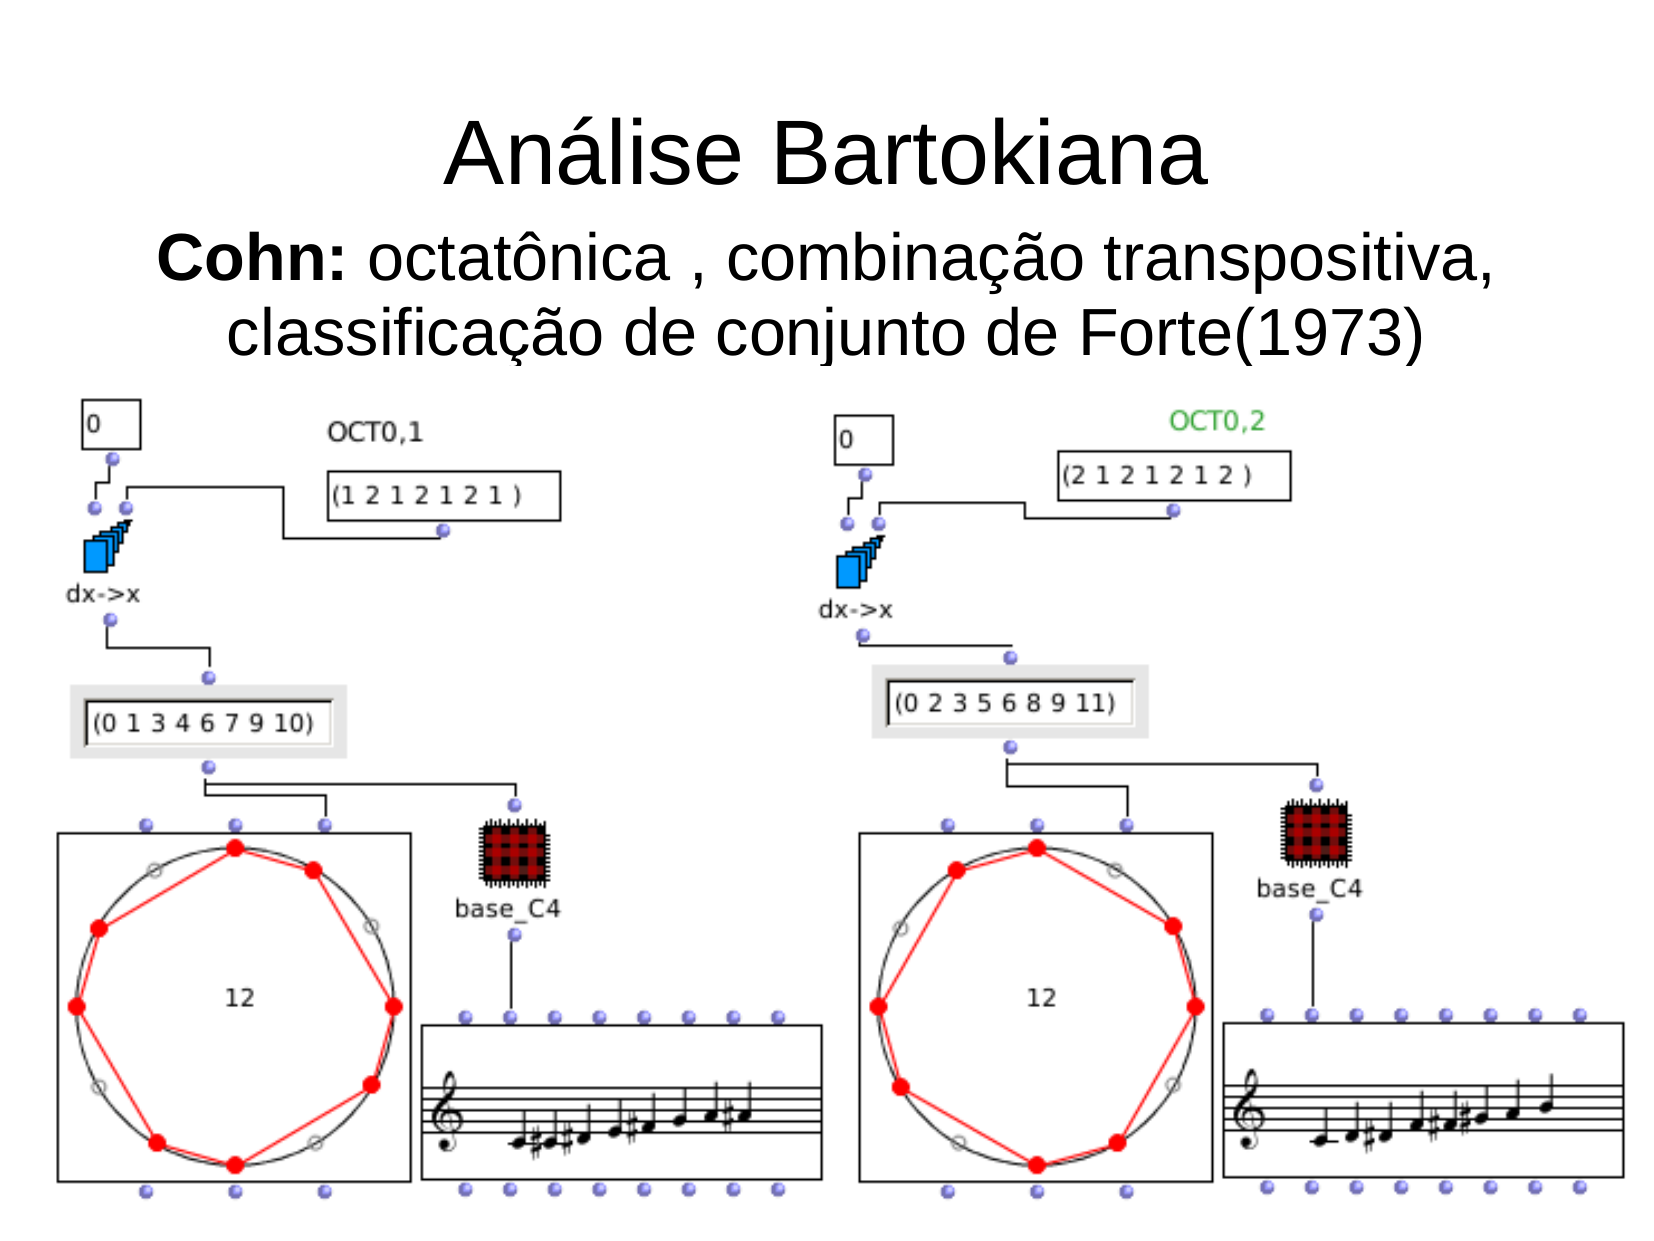

# Análise Bartokiana
Cohn: octatônica , combinação transpositiva, classificação de conjunto de Forte(1973)